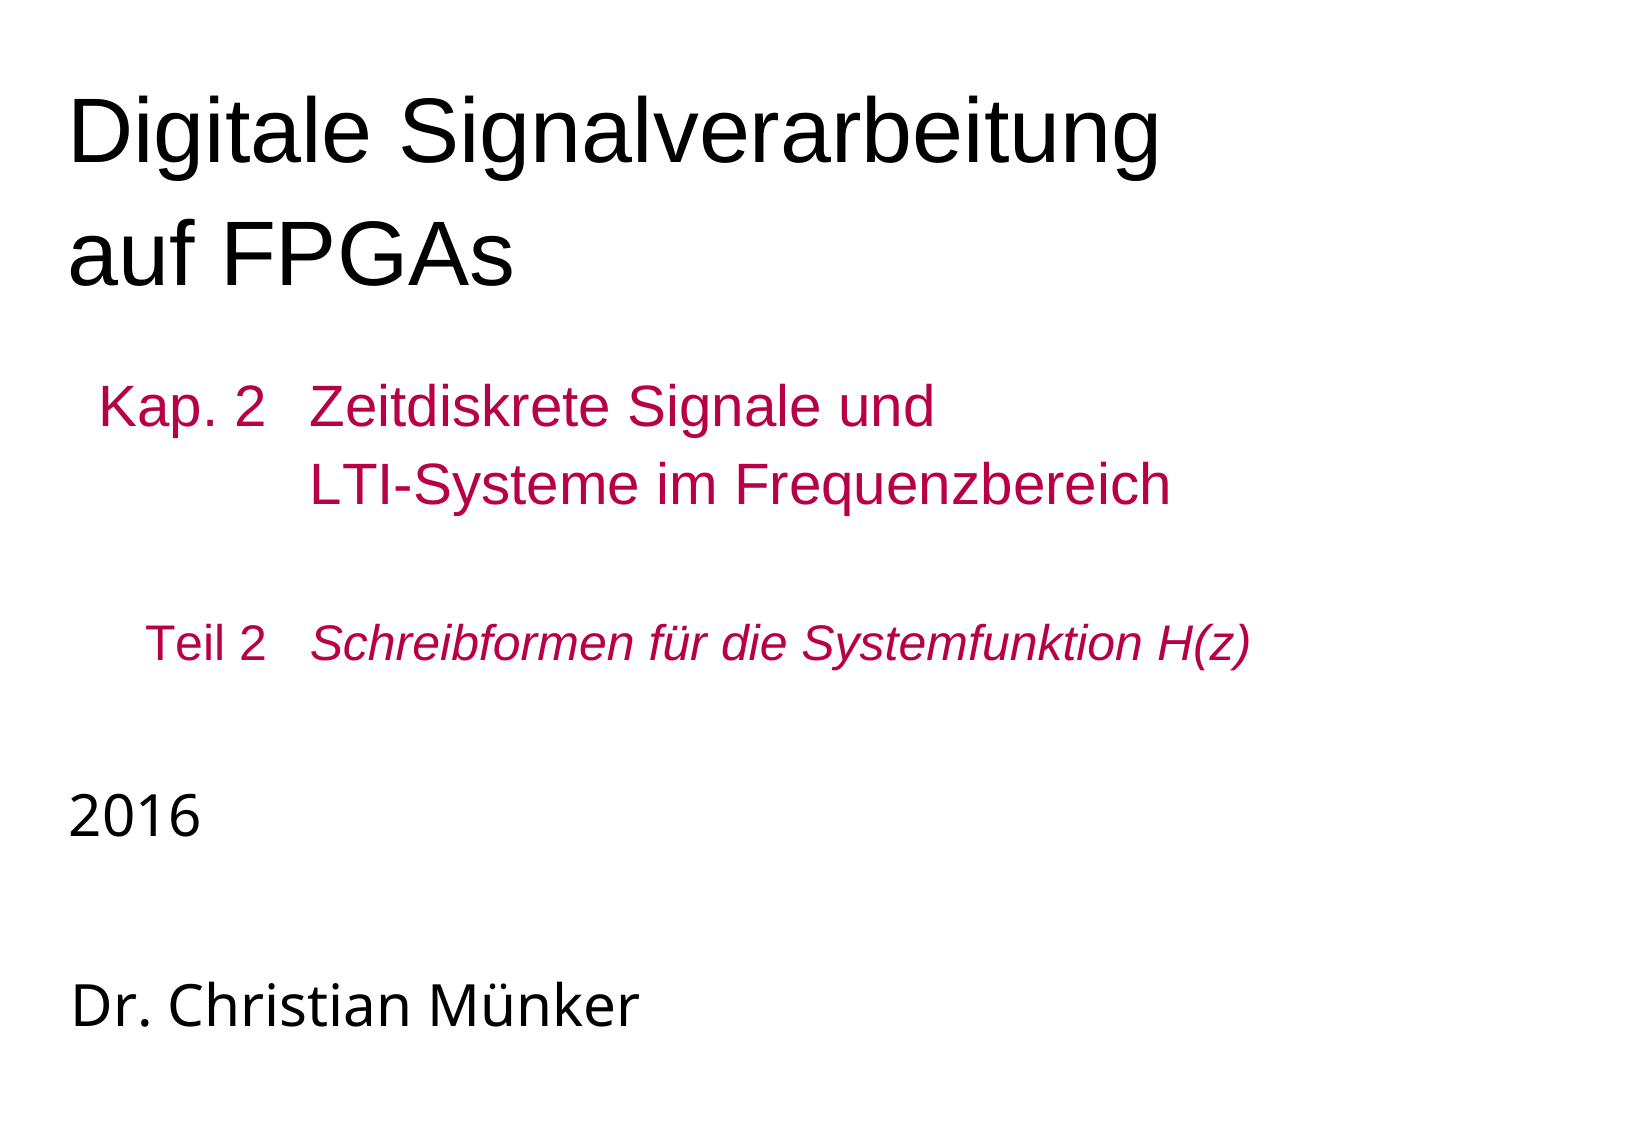

Digitale Signalverarbeitung
auf FPGAs
	 Kap. 2	Zeitdiskrete Signale und
		LTI-Systeme im Frequenzbereich
	Teil 2	Schreibformen für die Systemfunktion H(z)
# 2016
Dr. Christian Münker